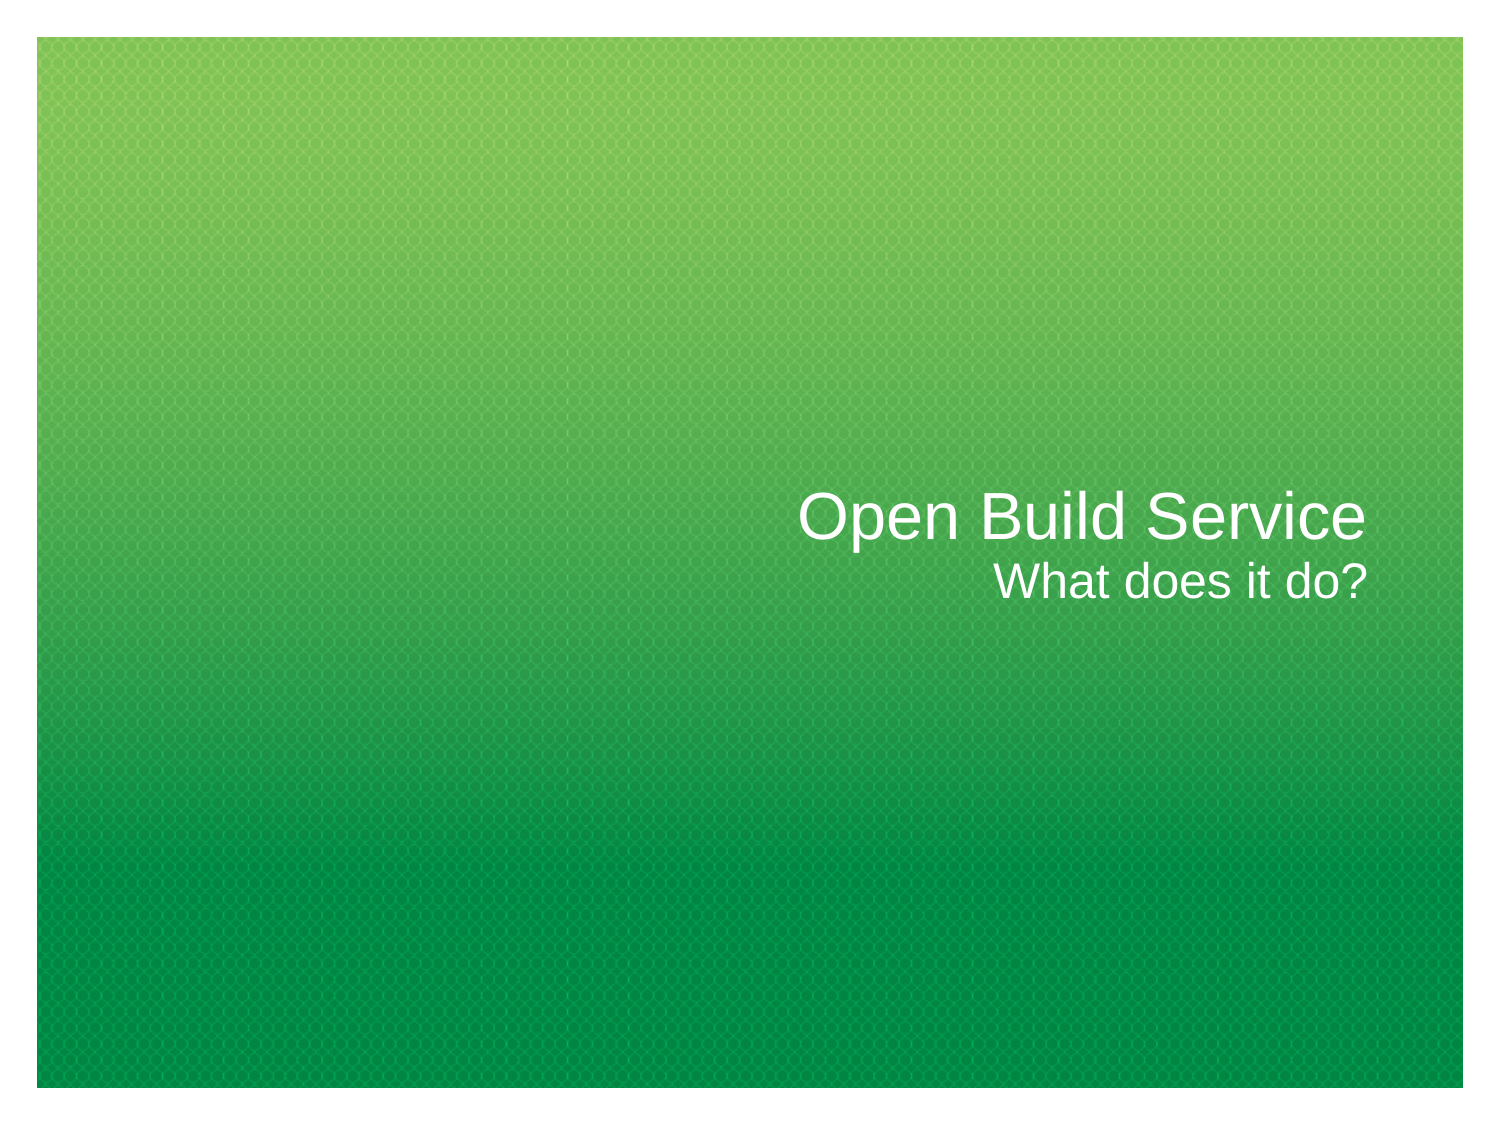

# Open Build Service What does it do?